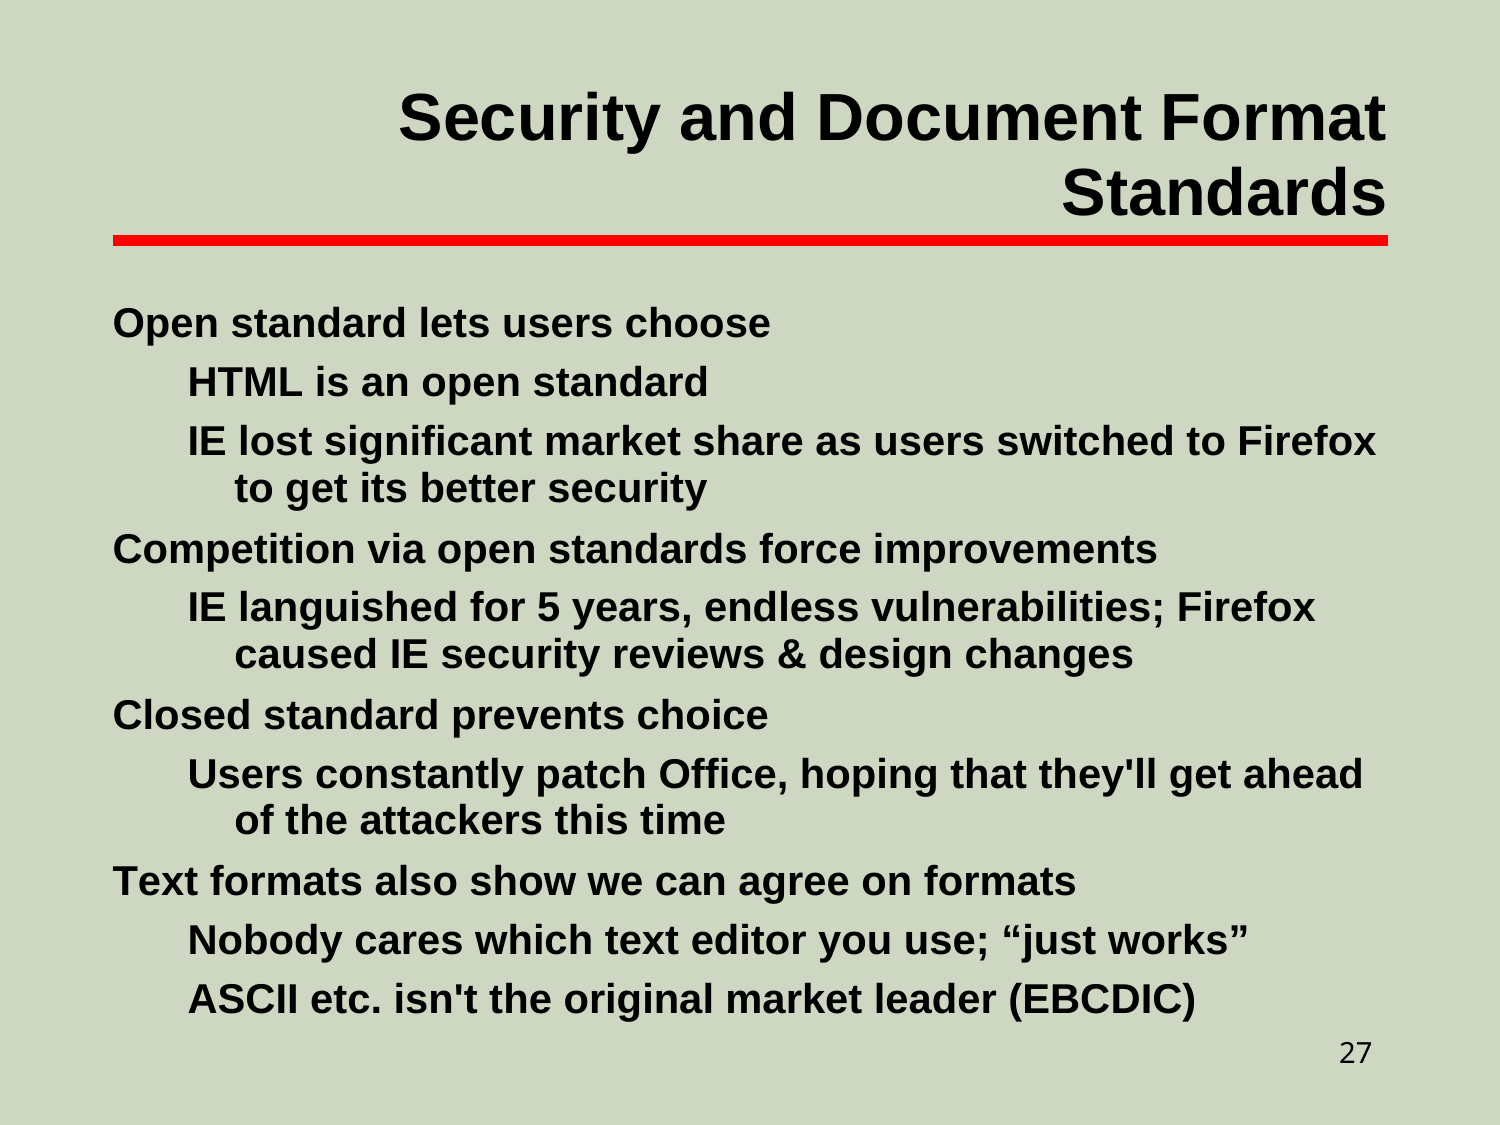

# Security and Document Format Standards
Open standard lets users choose
HTML is an open standard
IE lost significant market share as users switched to Firefox to get its better security
Competition via open standards force improvements
IE languished for 5 years, endless vulnerabilities; Firefox caused IE security reviews & design changes
Closed standard prevents choice
Users constantly patch Office, hoping that they'll get ahead of the attackers this time
Text formats also show we can agree on formats
Nobody cares which text editor you use; “just works”
ASCII etc. isn't the original market leader (EBCDIC)